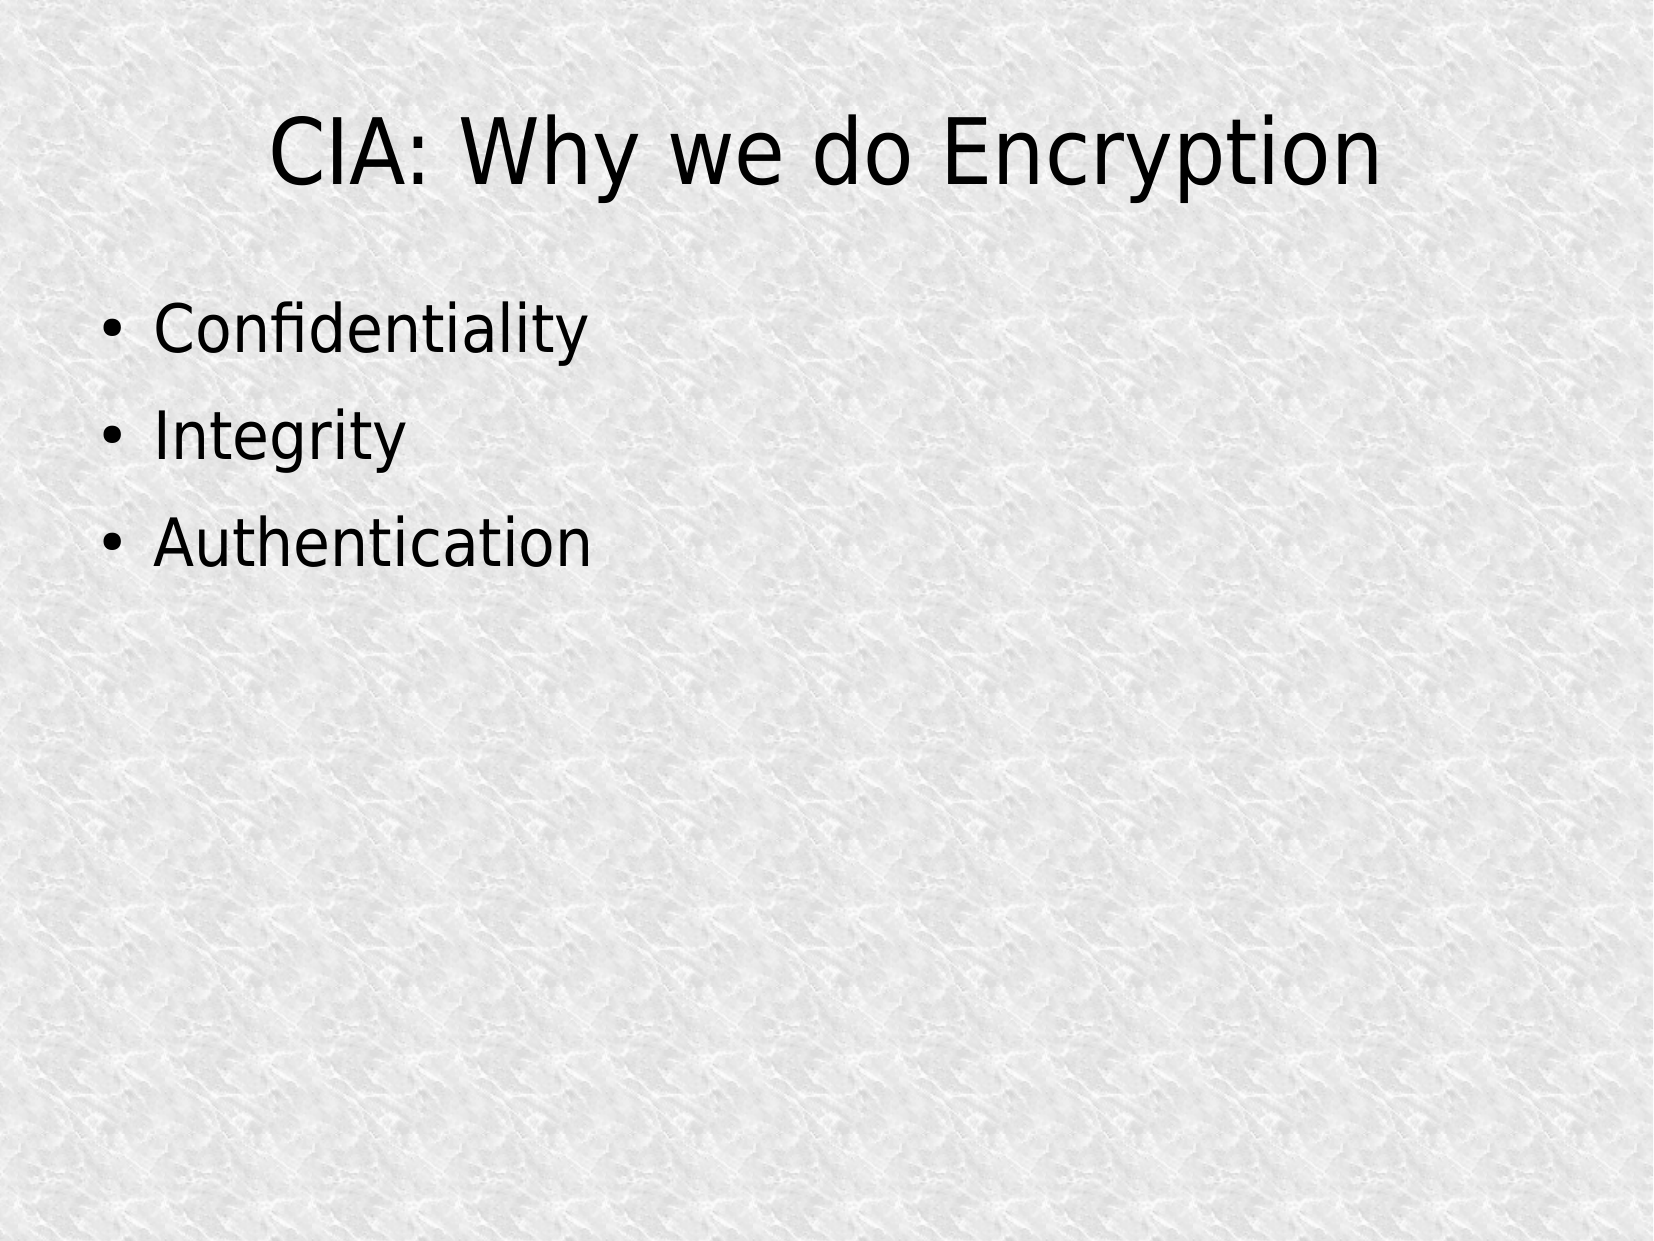

# CIA: Why we do Encryption
Confidentiality
Integrity
Authentication